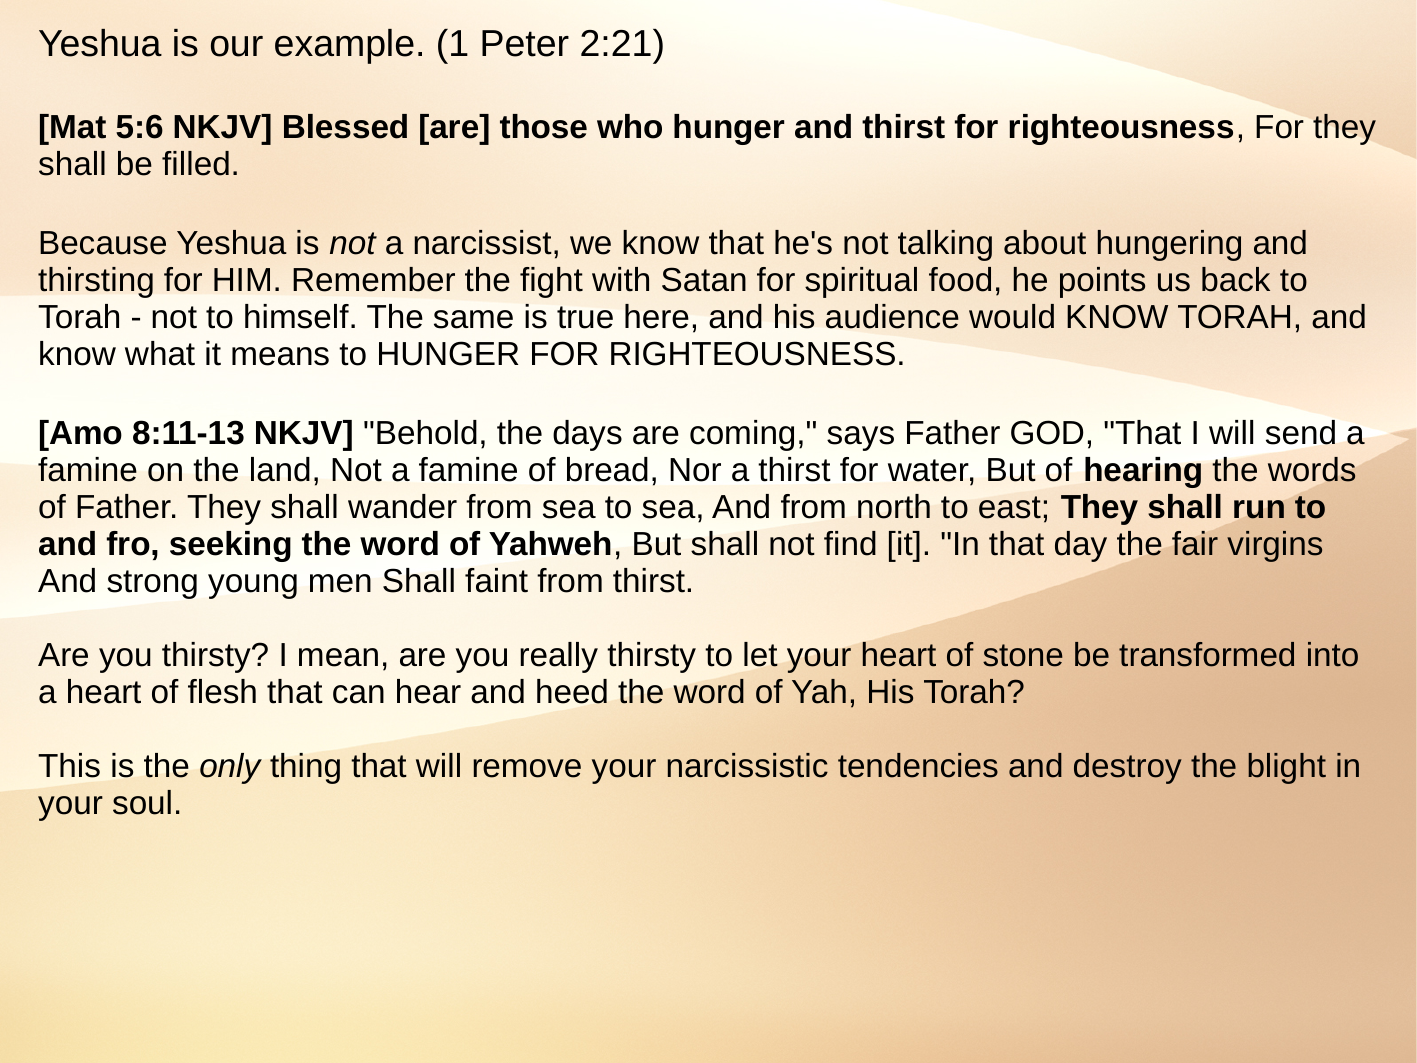

Yeshua is our example. (1 Peter 2:21)
[Mat 5:6 NKJV] Blessed [are] those who hunger and thirst for righteousness, For they shall be filled.
Because Yeshua is not a narcissist, we know that he's not talking about hungering and thirsting for HIM. Remember the fight with Satan for spiritual food, he points us back to Torah - not to himself. The same is true here, and his audience would KNOW TORAH, and know what it means to HUNGER FOR RIGHTEOUSNESS.
[Amo 8:11-13 NKJV] "Behold, the days are coming," says Father GOD, "That I will send a famine on the land, Not a famine of bread, Nor a thirst for water, But of hearing the words of Father. They shall wander from sea to sea, And from north to east; They shall run to and fro, seeking the word of Yahweh, But shall not find [it]. "In that day the fair virgins And strong young men Shall faint from thirst.
Are you thirsty? I mean, are you really thirsty to let your heart of stone be transformed into a heart of flesh that can hear and heed the word of Yah, His Torah?
This is the only thing that will remove your narcissistic tendencies and destroy the blight in your soul.